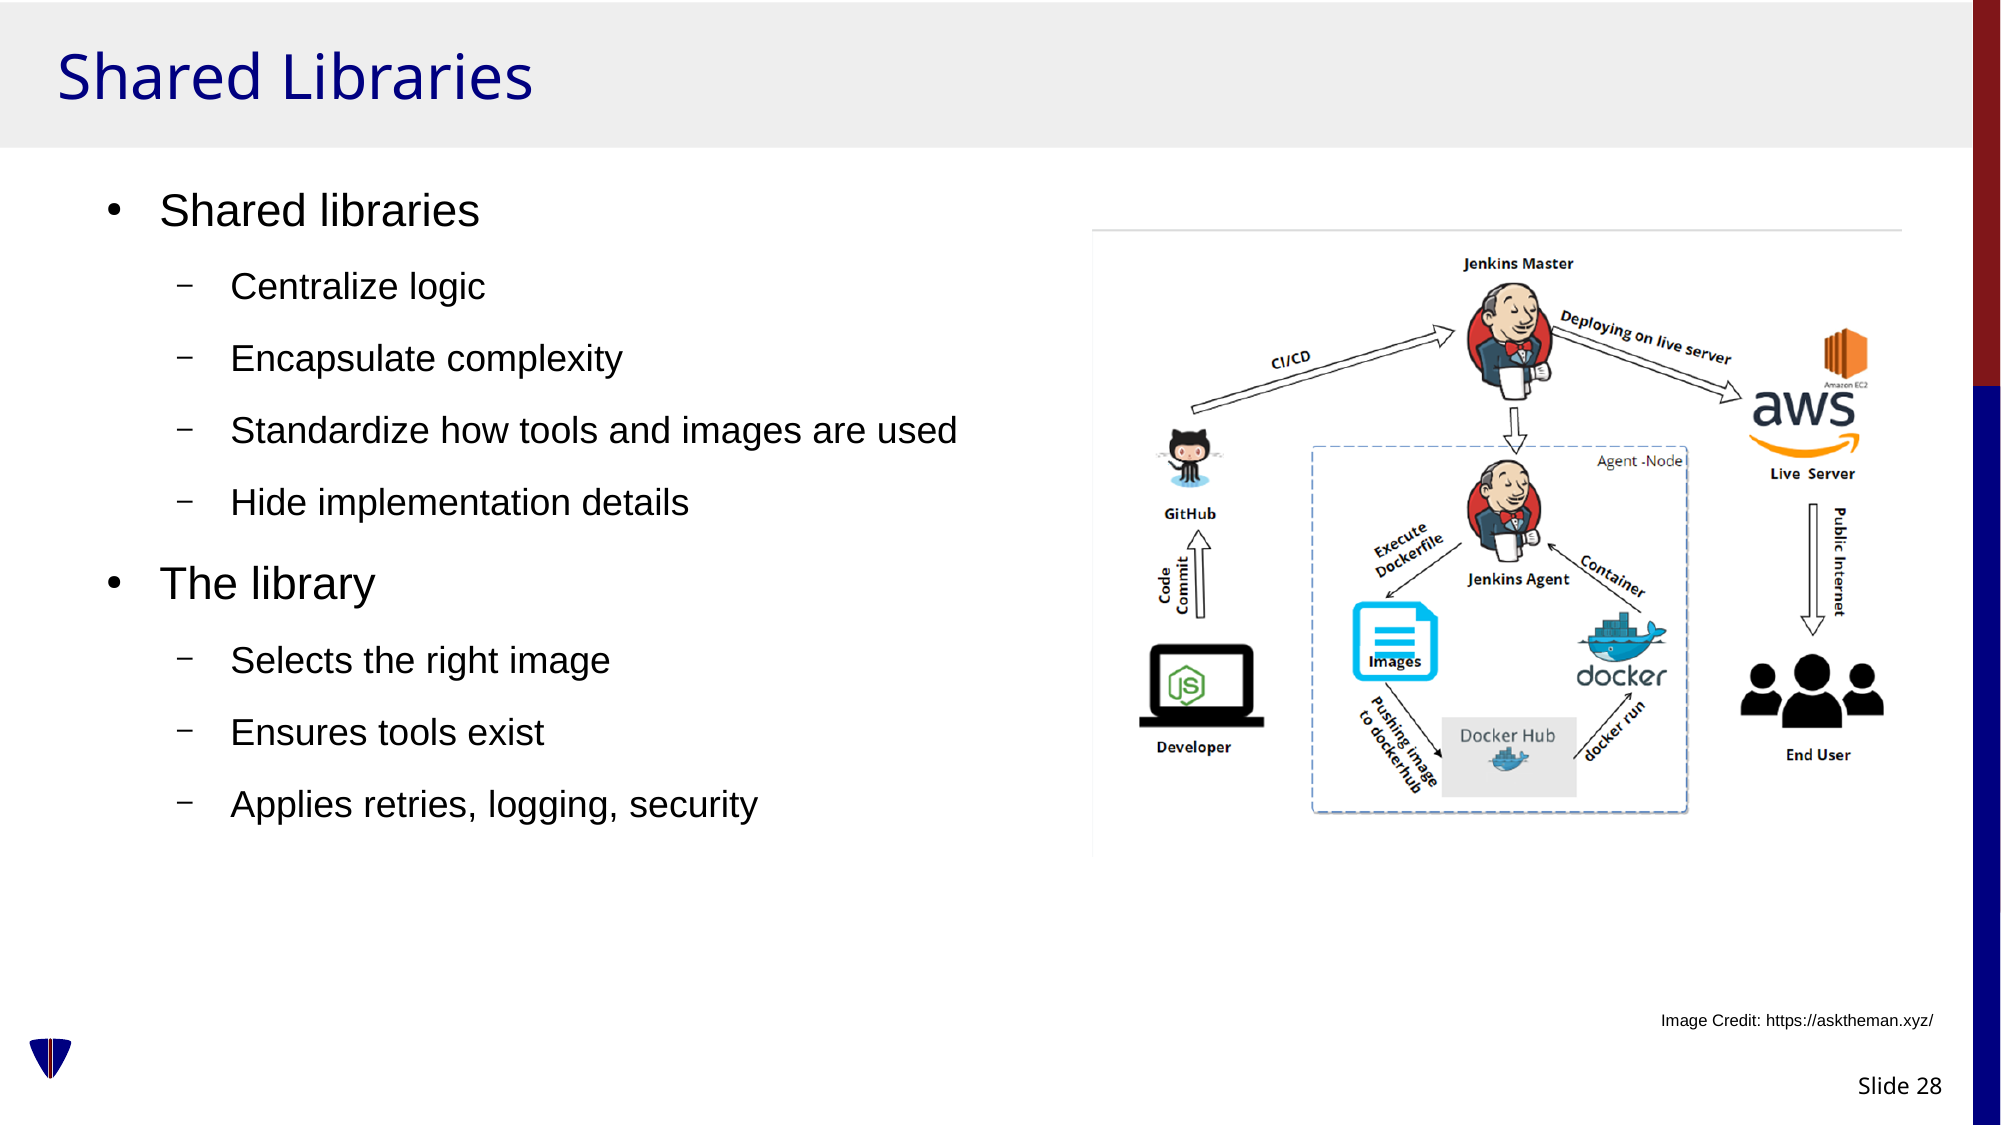

# Shared Libraries
Shared libraries
Centralize logic
Encapsulate complexity
Standardize how tools and images are used
Hide implementation details
The library
Selects the right image
Ensures tools exist
Applies retries, logging, security
Image Credit: https://asktheman.xyz/